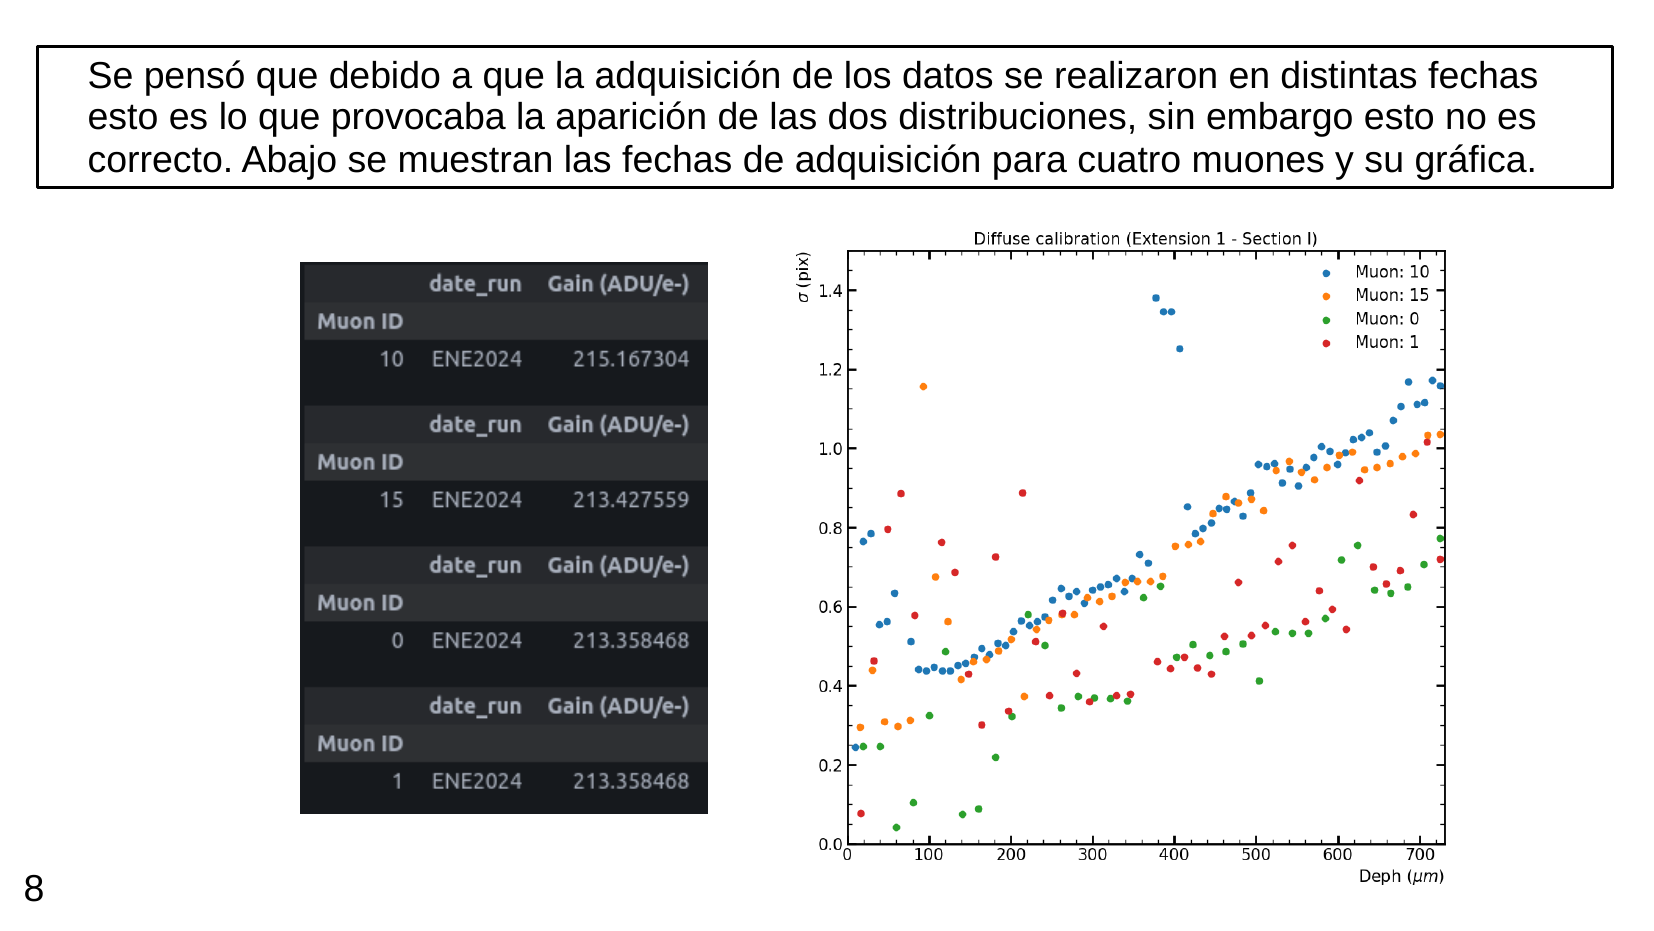

Se pensó que debido a que la adquisición de los datos se realizaron en distintas fechas esto es lo que provocaba la aparición de las dos distribuciones, sin embargo esto no es correcto. Abajo se muestran las fechas de adquisición para cuatro muones y su gráfica.